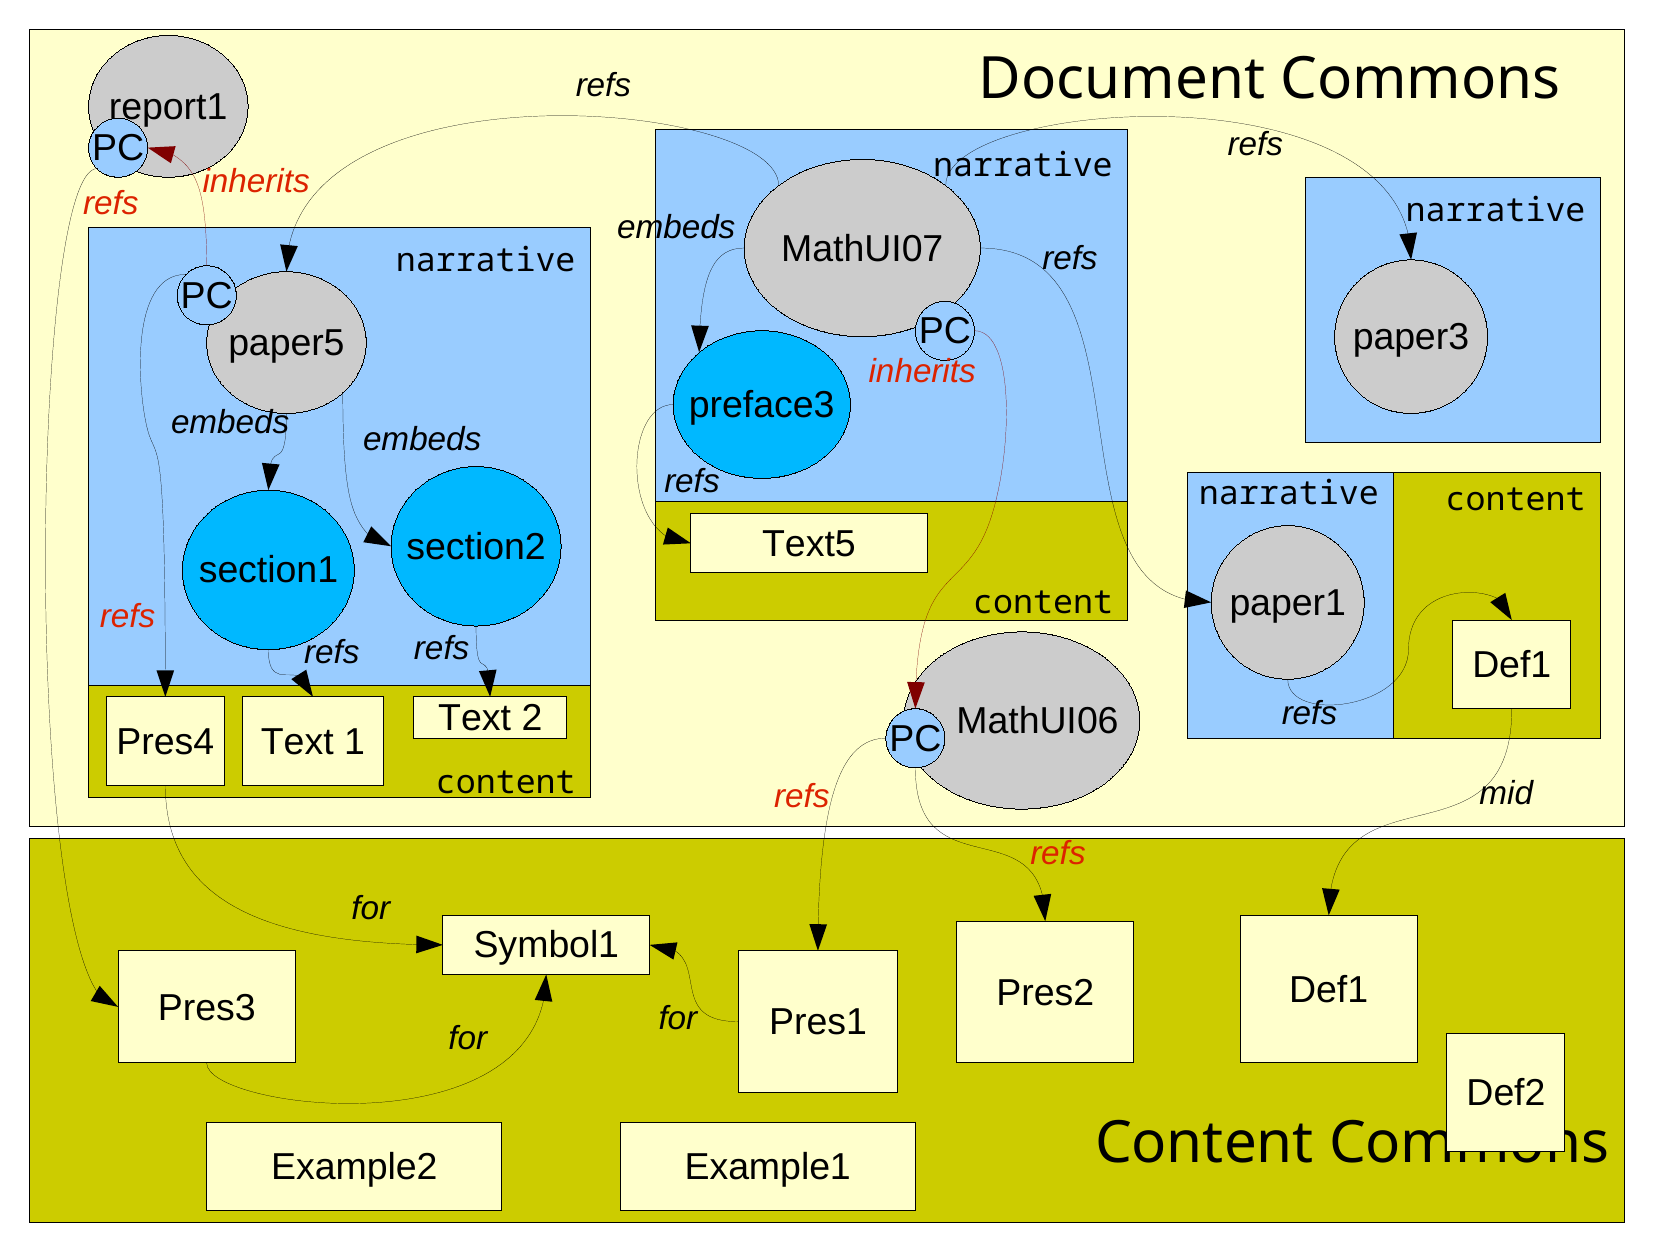

Document Commons
report1
refs
PC
refs
narrative
inherits
MathUI07
refs
narrative
embeds
narrative
refs
paper3
PC
paper5
PC
preface3
inherits
embeds
embeds
refs
section2
narrative
content
section1
content
Text5
paper1
refs
Def1
refs
refs
 MathUI06
content
refs
Pres4
Text 1
Text 2
PC
mid
refs
refs
													Content Commons
for
Symbol1
Def1
Pres2
Pres3
Pres1
for
for
Def2
Example2
Example1